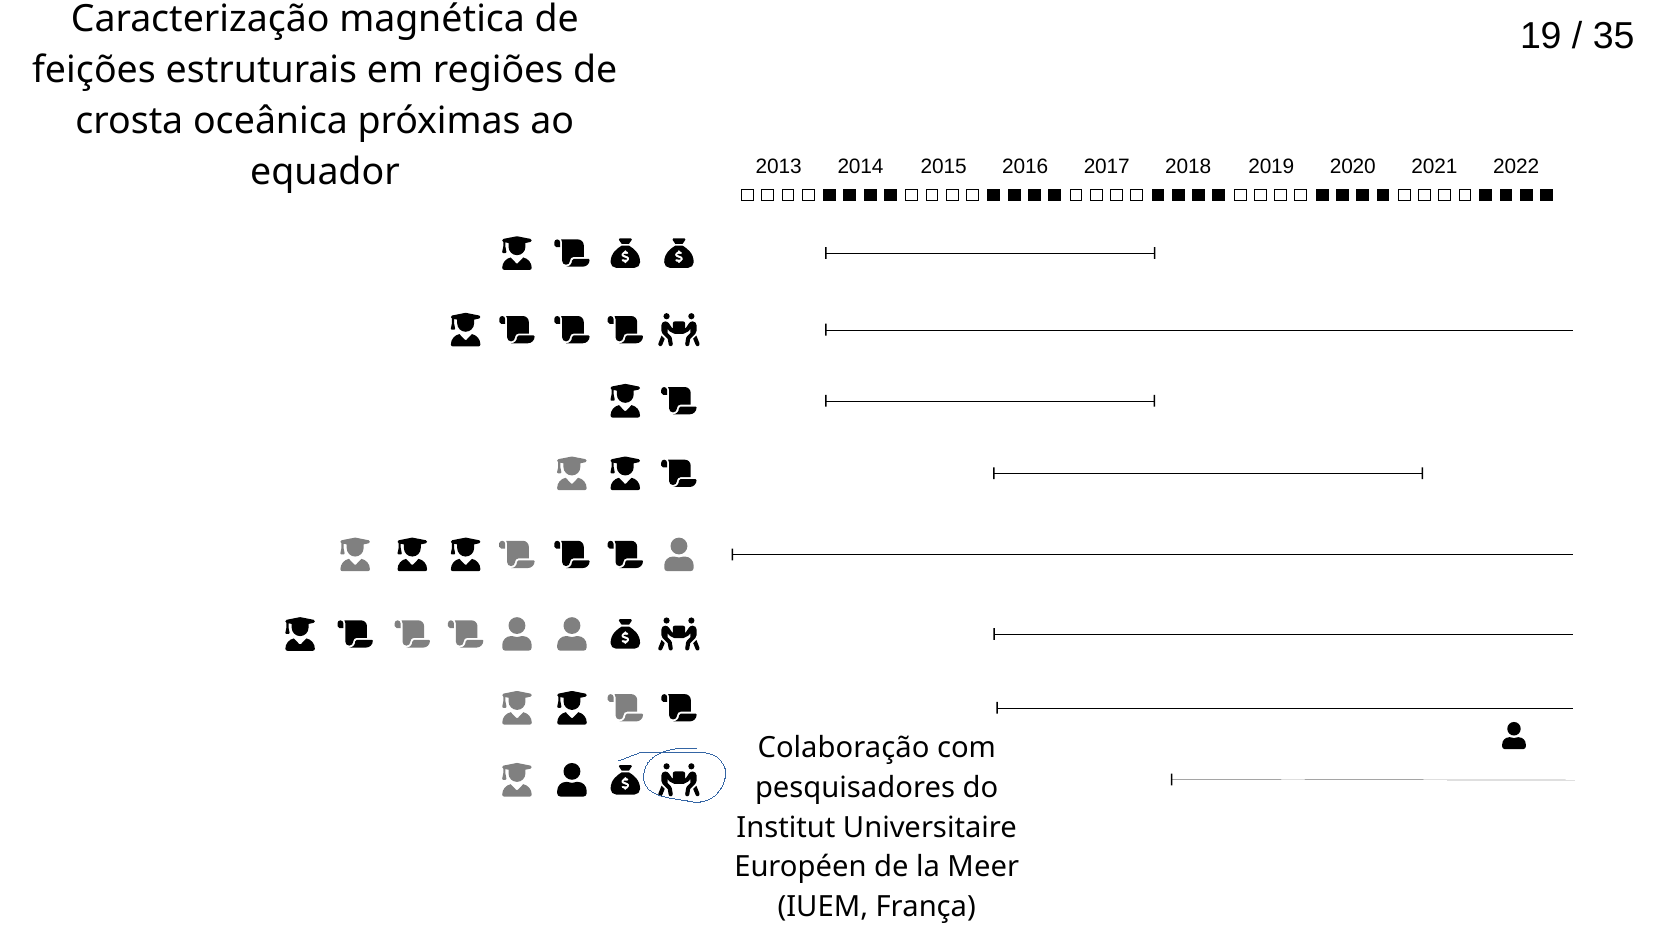

Caracterização magnética de feições estruturais em regiões de
crosta oceânica próximas ao equador
2013
2014
2015
2016
2017
2018
2019
2020
2021
2022
Colaboração com pesquisadores do Institut Universitaire Européen de la Meer (IUEM, França)